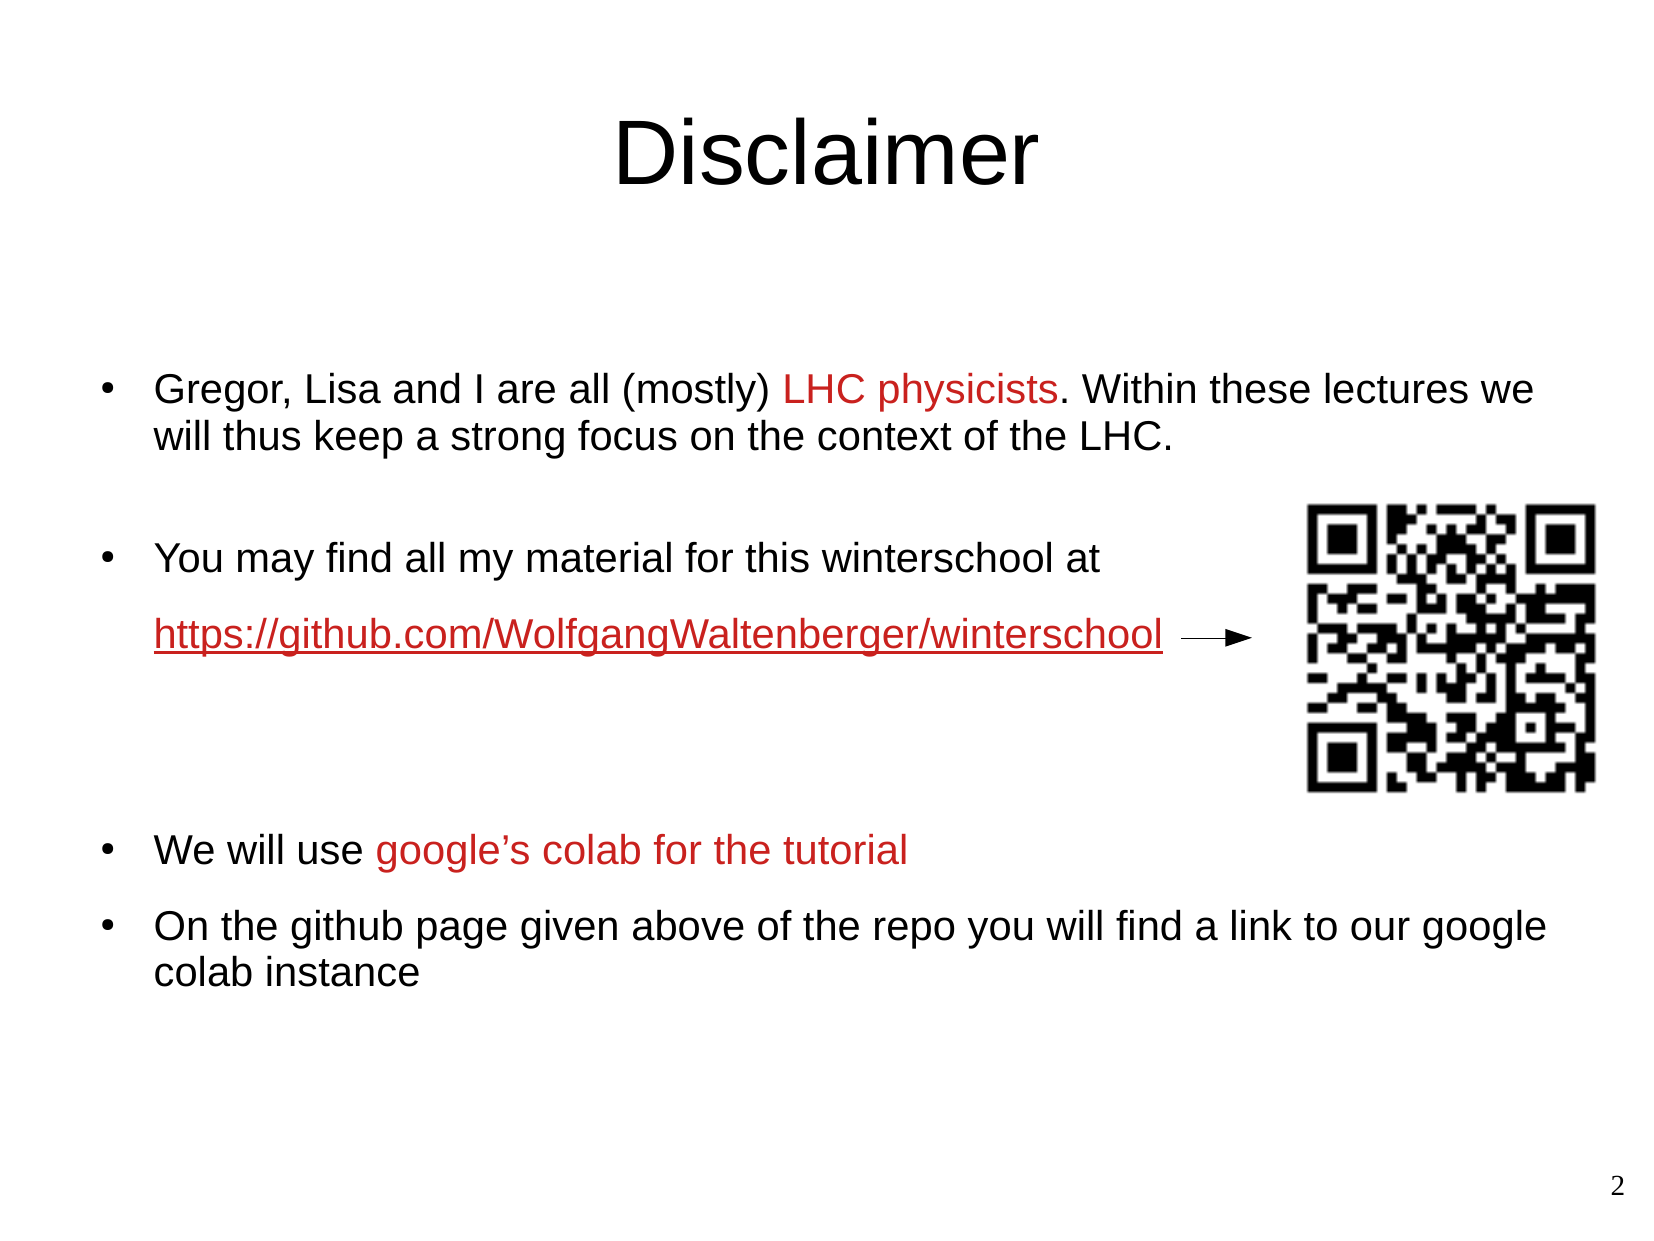

# Disclaimer
Gregor, Lisa and I are all (mostly) LHC physicists. Within these lectures we will thus keep a strong focus on the context of the LHC.
You may find all my material for this winterschool at
https://github.com/WolfgangWaltenberger/winterschool
We will use google’s colab for the tutorial
On the github page given above of the repo you will find a link to our google colab instance
2